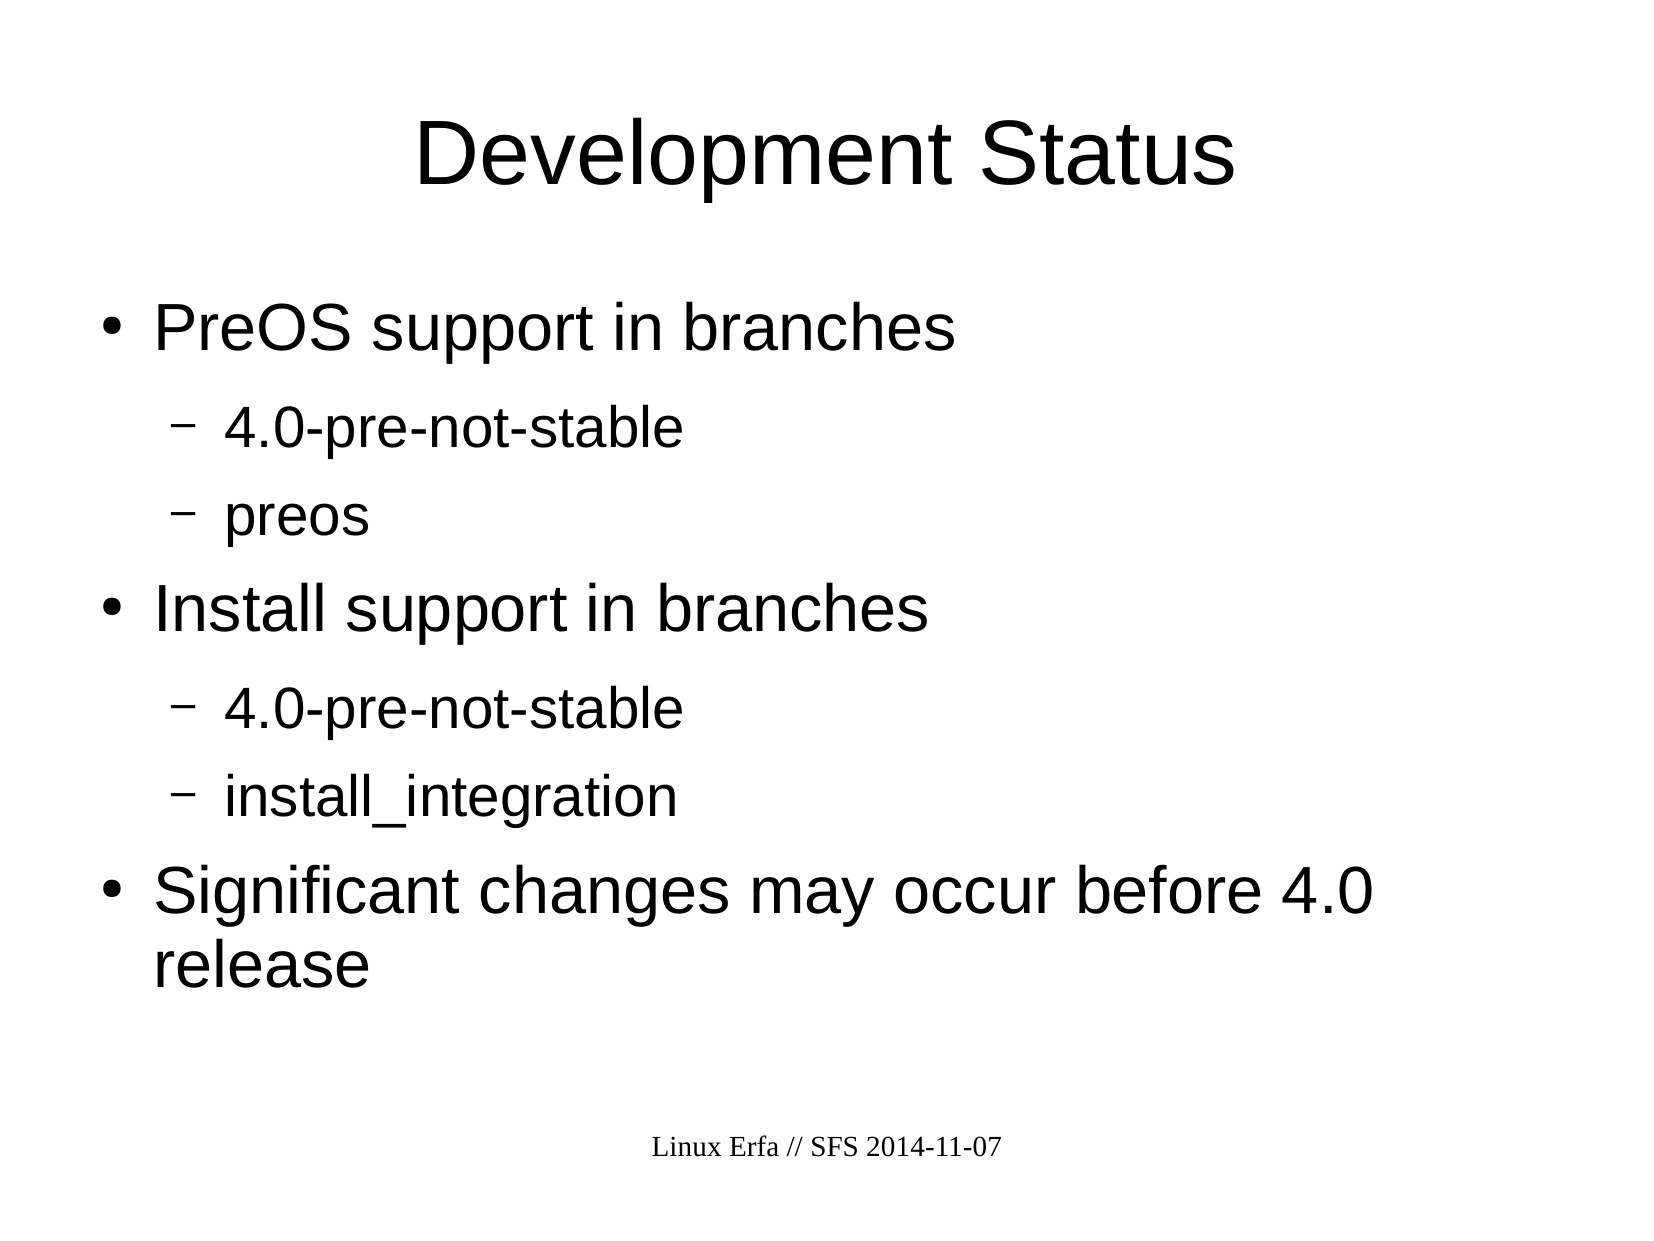

# Development Status
PreOS support in branches
4.0-pre-not-stable
preos
Install support in branches
4.0-pre-not-stable
install_integration
Significant changes may occur before 4.0 release
Linux Erfa // SFS 2014-11-07